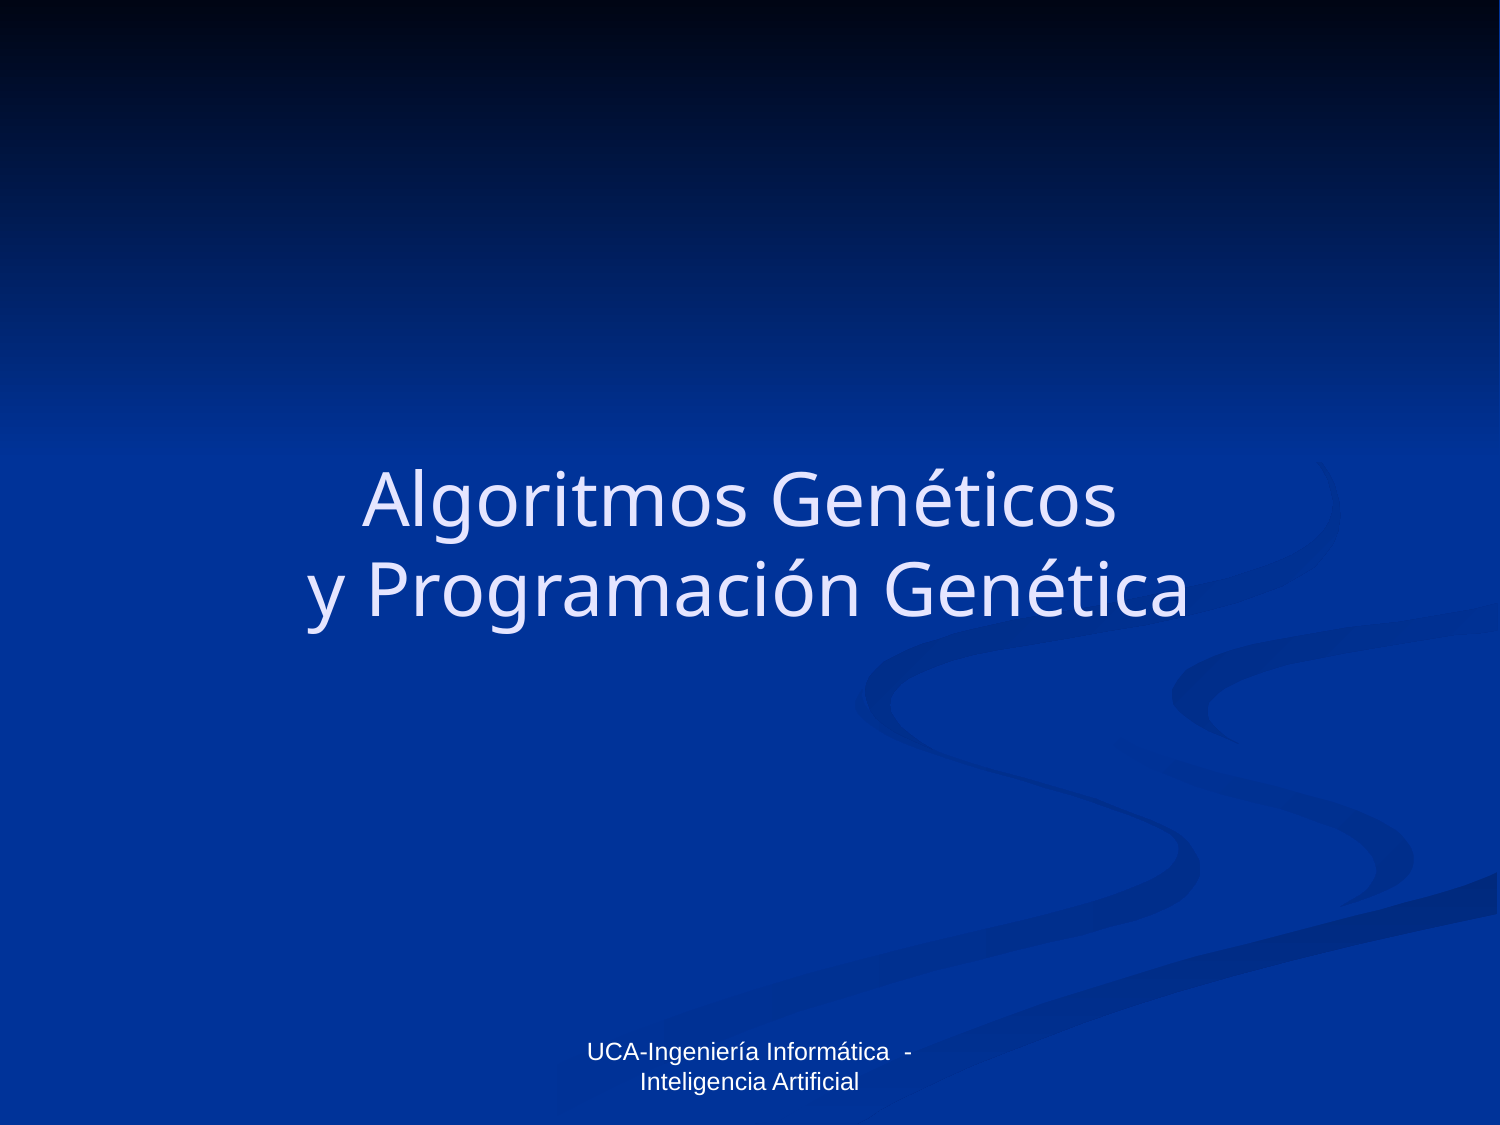

# Algoritmos Genéticos y Programación Genética
UCA-Ingeniería Informática - Inteligencia Artificial